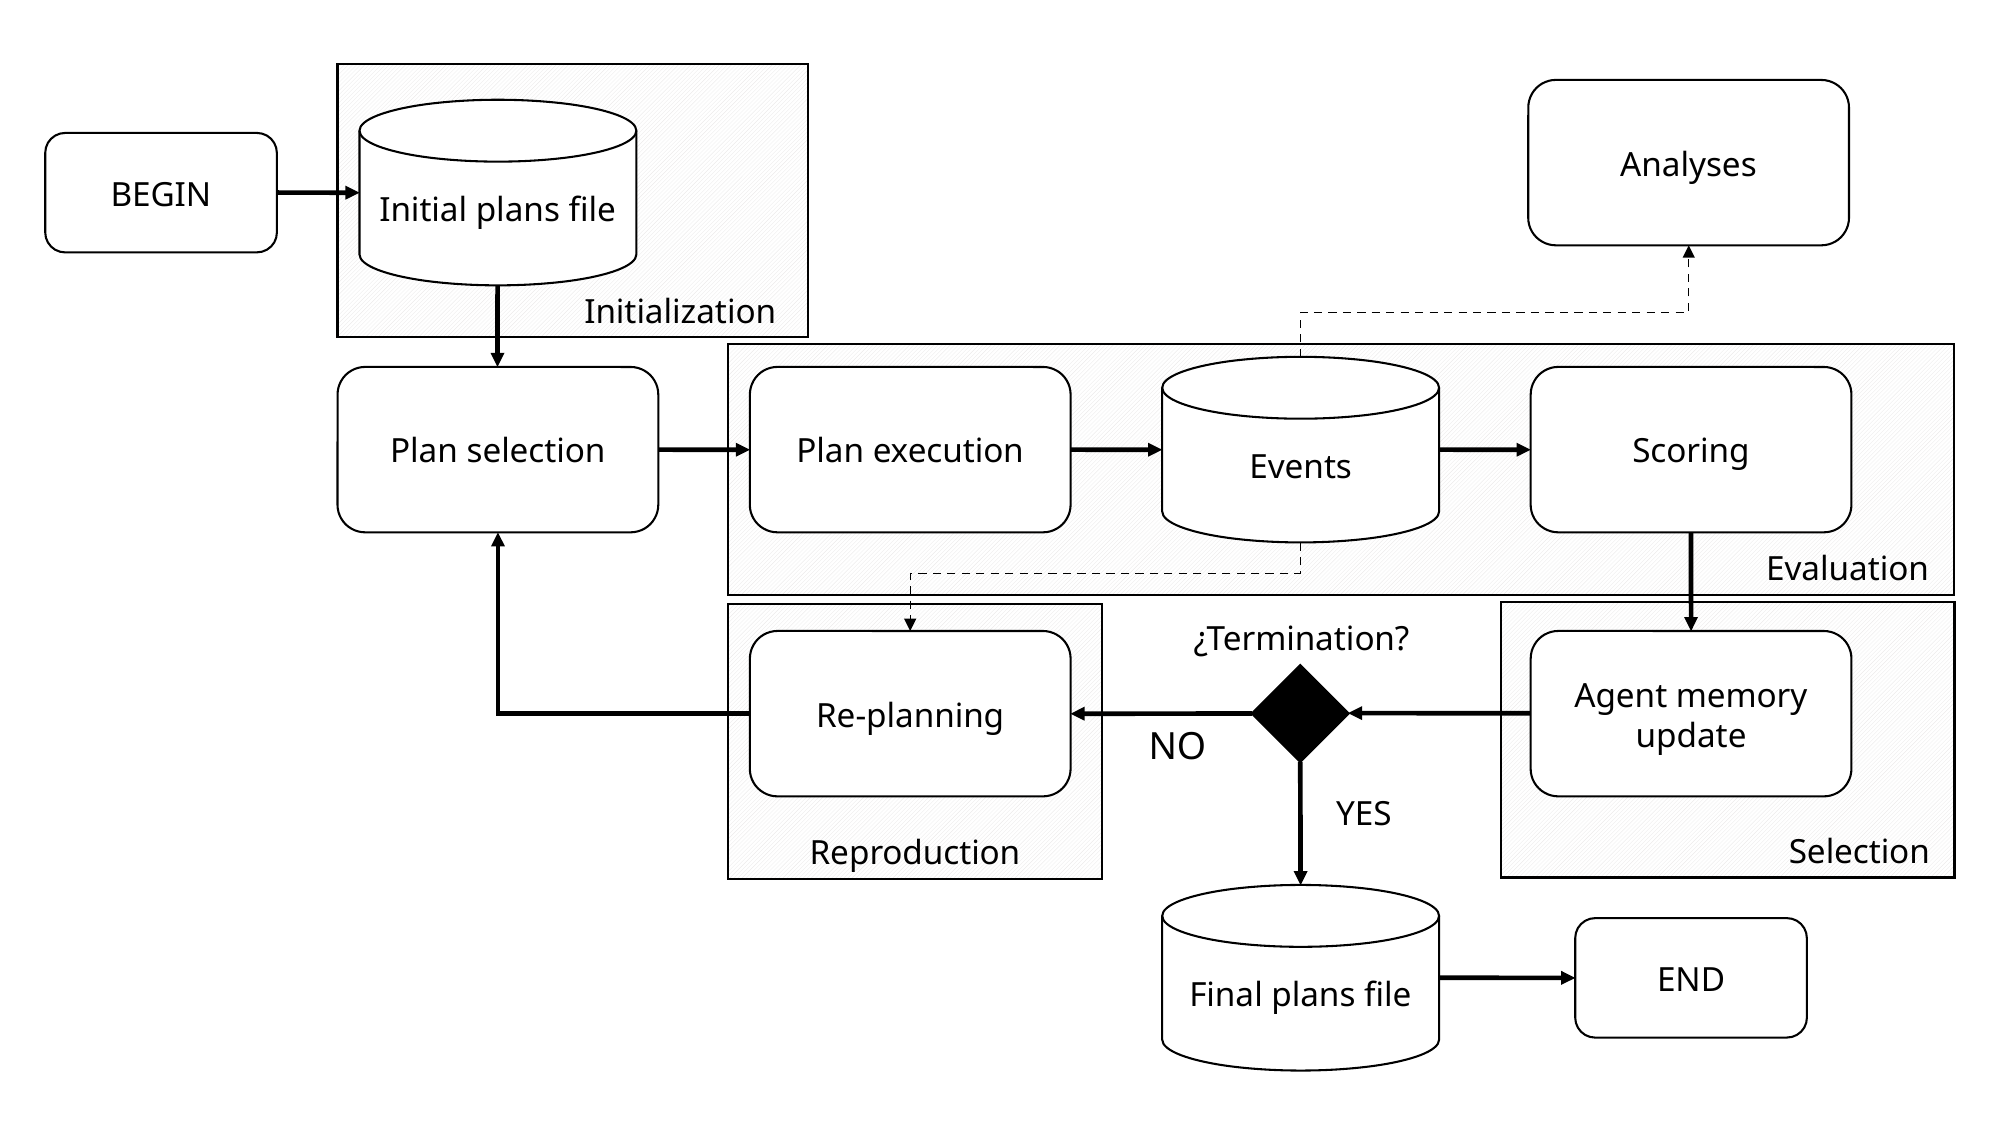

Initialization
Analyses
Initial plans file
BEGIN
Evaluation
Events
Plan selection
Plan execution
Scoring
Selection
Reproduction
¿Termination?
Re-planning
Agent memory update
NO
YES
Final plans file
END